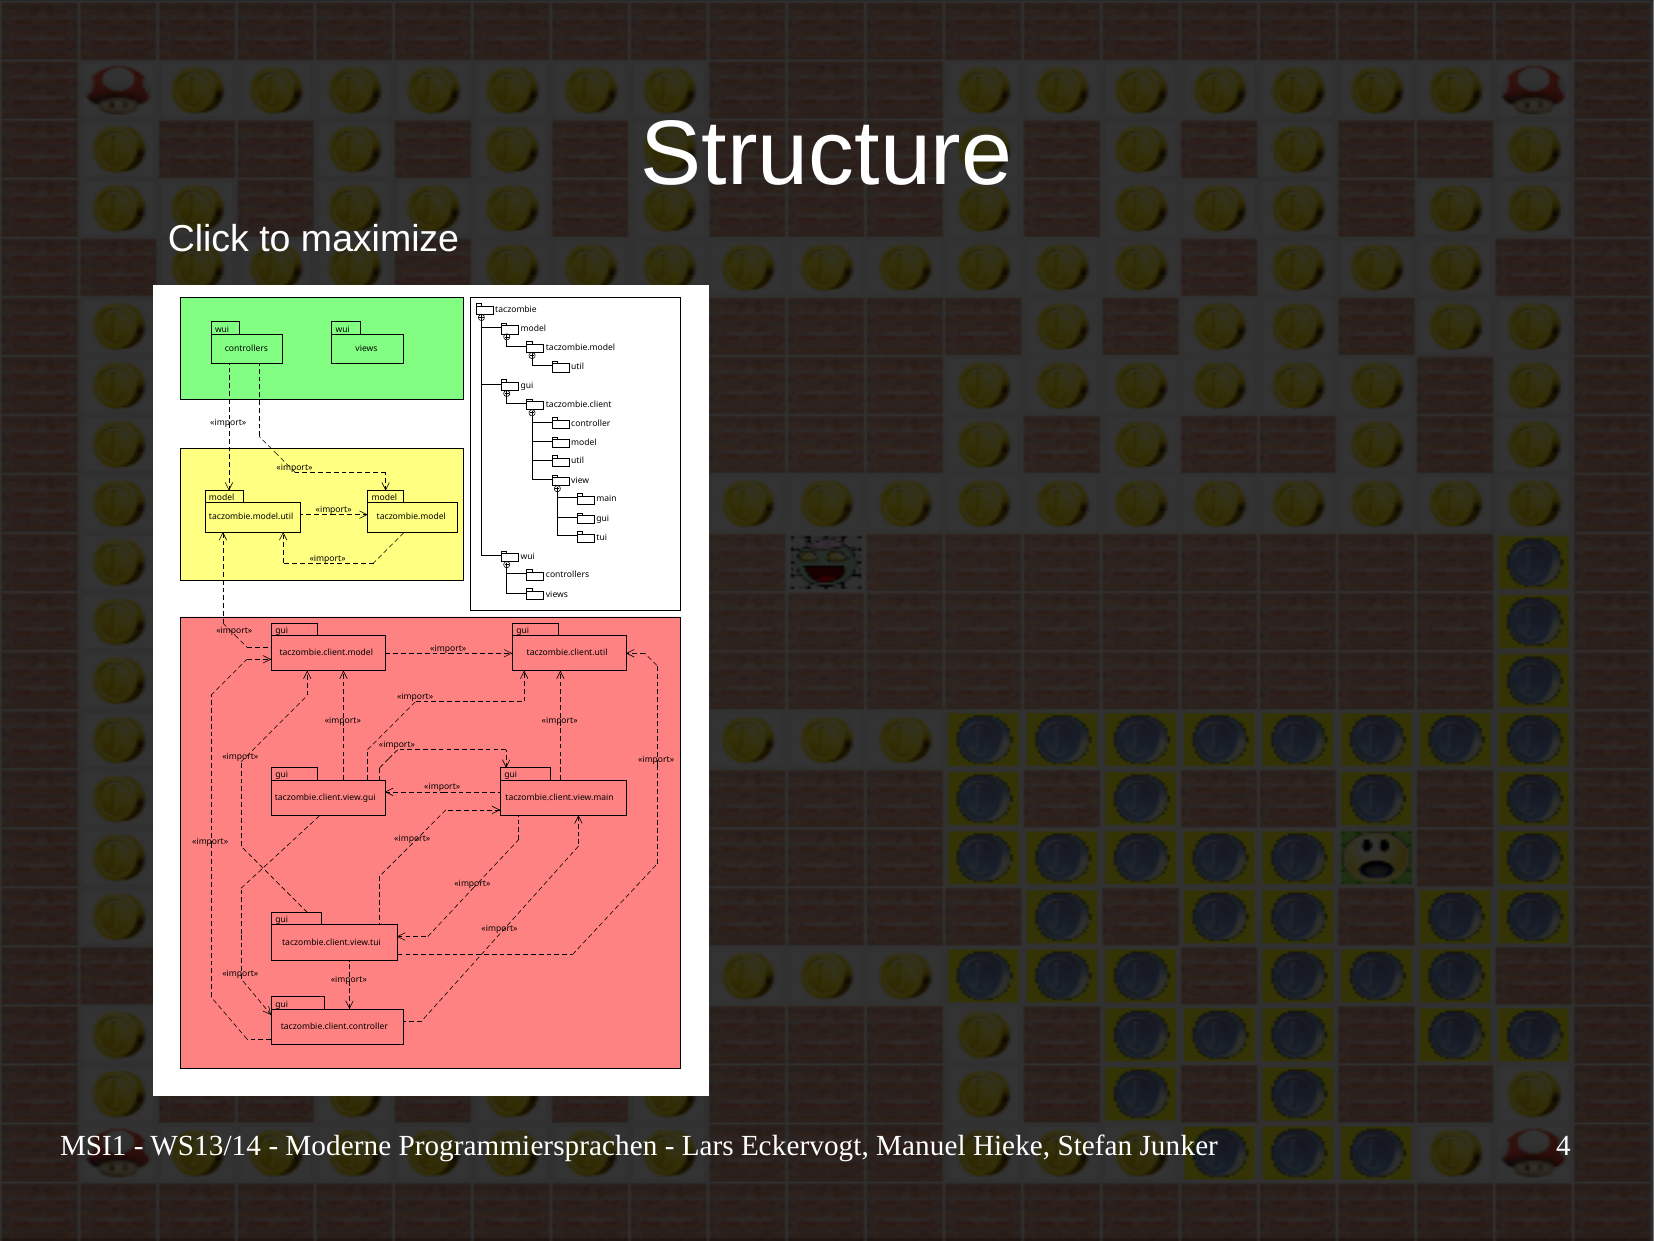

# Structure
Click to maximize
MSI1 - WS13/14 - Moderne Programmiersprachen - Lars Eckervogt, Manuel Hieke, Stefan Junker
4